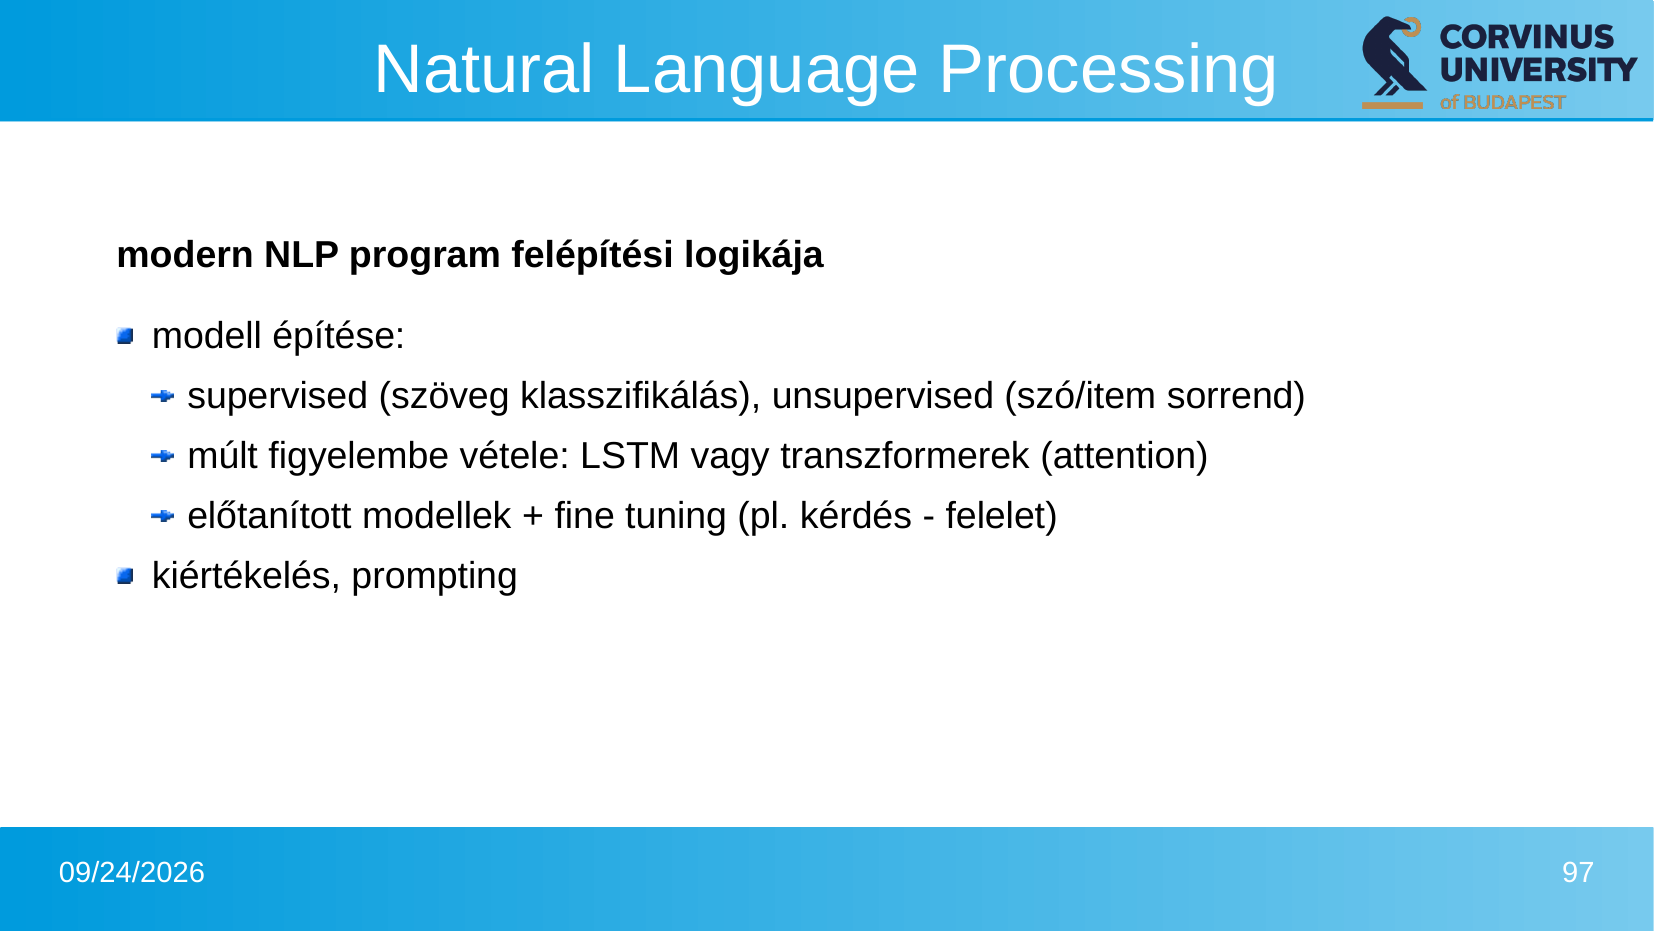

# Natural Language Processing
modern NLP program felépítési logikája
modell építése:
supervised (szöveg klasszifikálás), unsupervised (szó/item sorrend)
múlt figyelembe vétele: LSTM vagy transzformerek (attention)
előtanított modellek + fine tuning (pl. kérdés - felelet)
kiértékelés, prompting
97